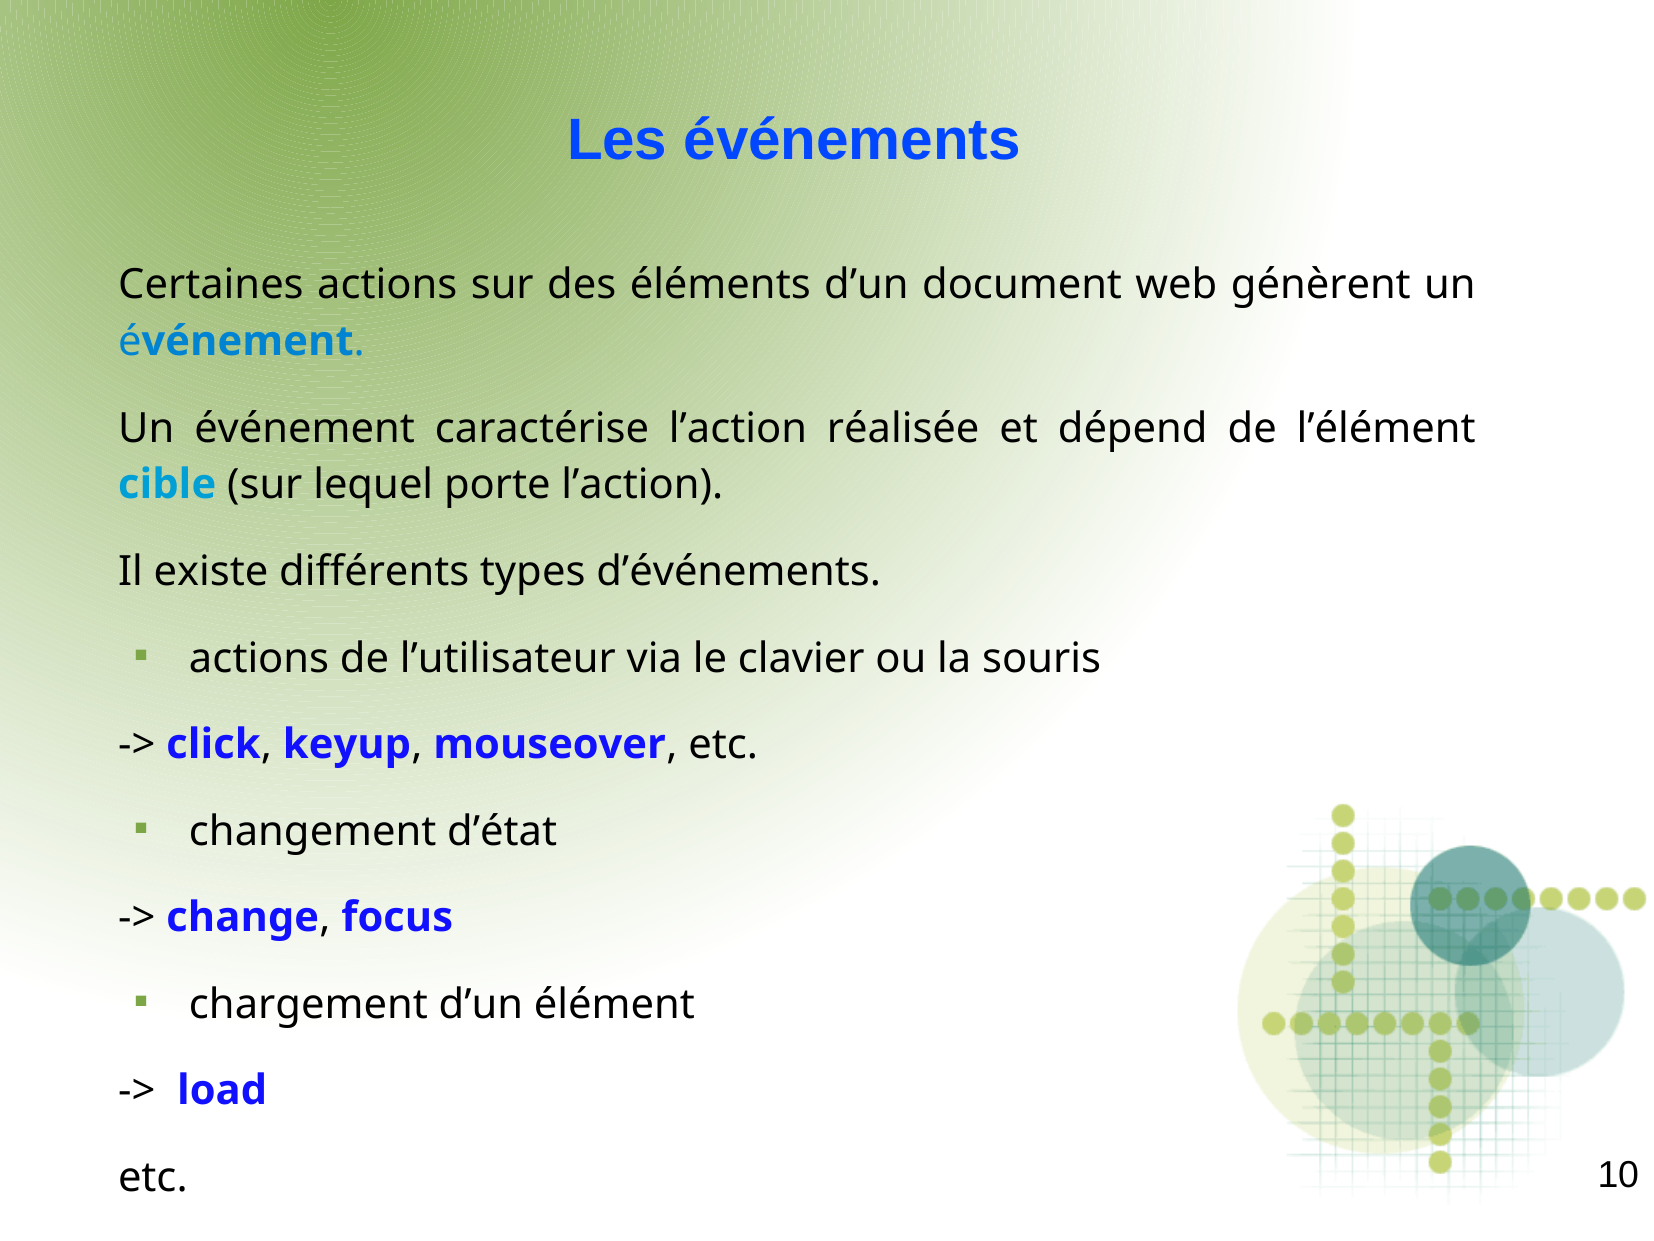

# Les événements
Certaines actions sur des éléments d’un document web génèrent un événement.
Un événement caractérise l’action réalisée et dépend de l’élément cible (sur lequel porte l’action).
Il existe différents types d’événements.
actions de l’utilisateur via le clavier ou la souris
-> click, keyup, mouseover, etc.
changement d’état
-> change, focus
chargement d’un élément
-> load
etc.